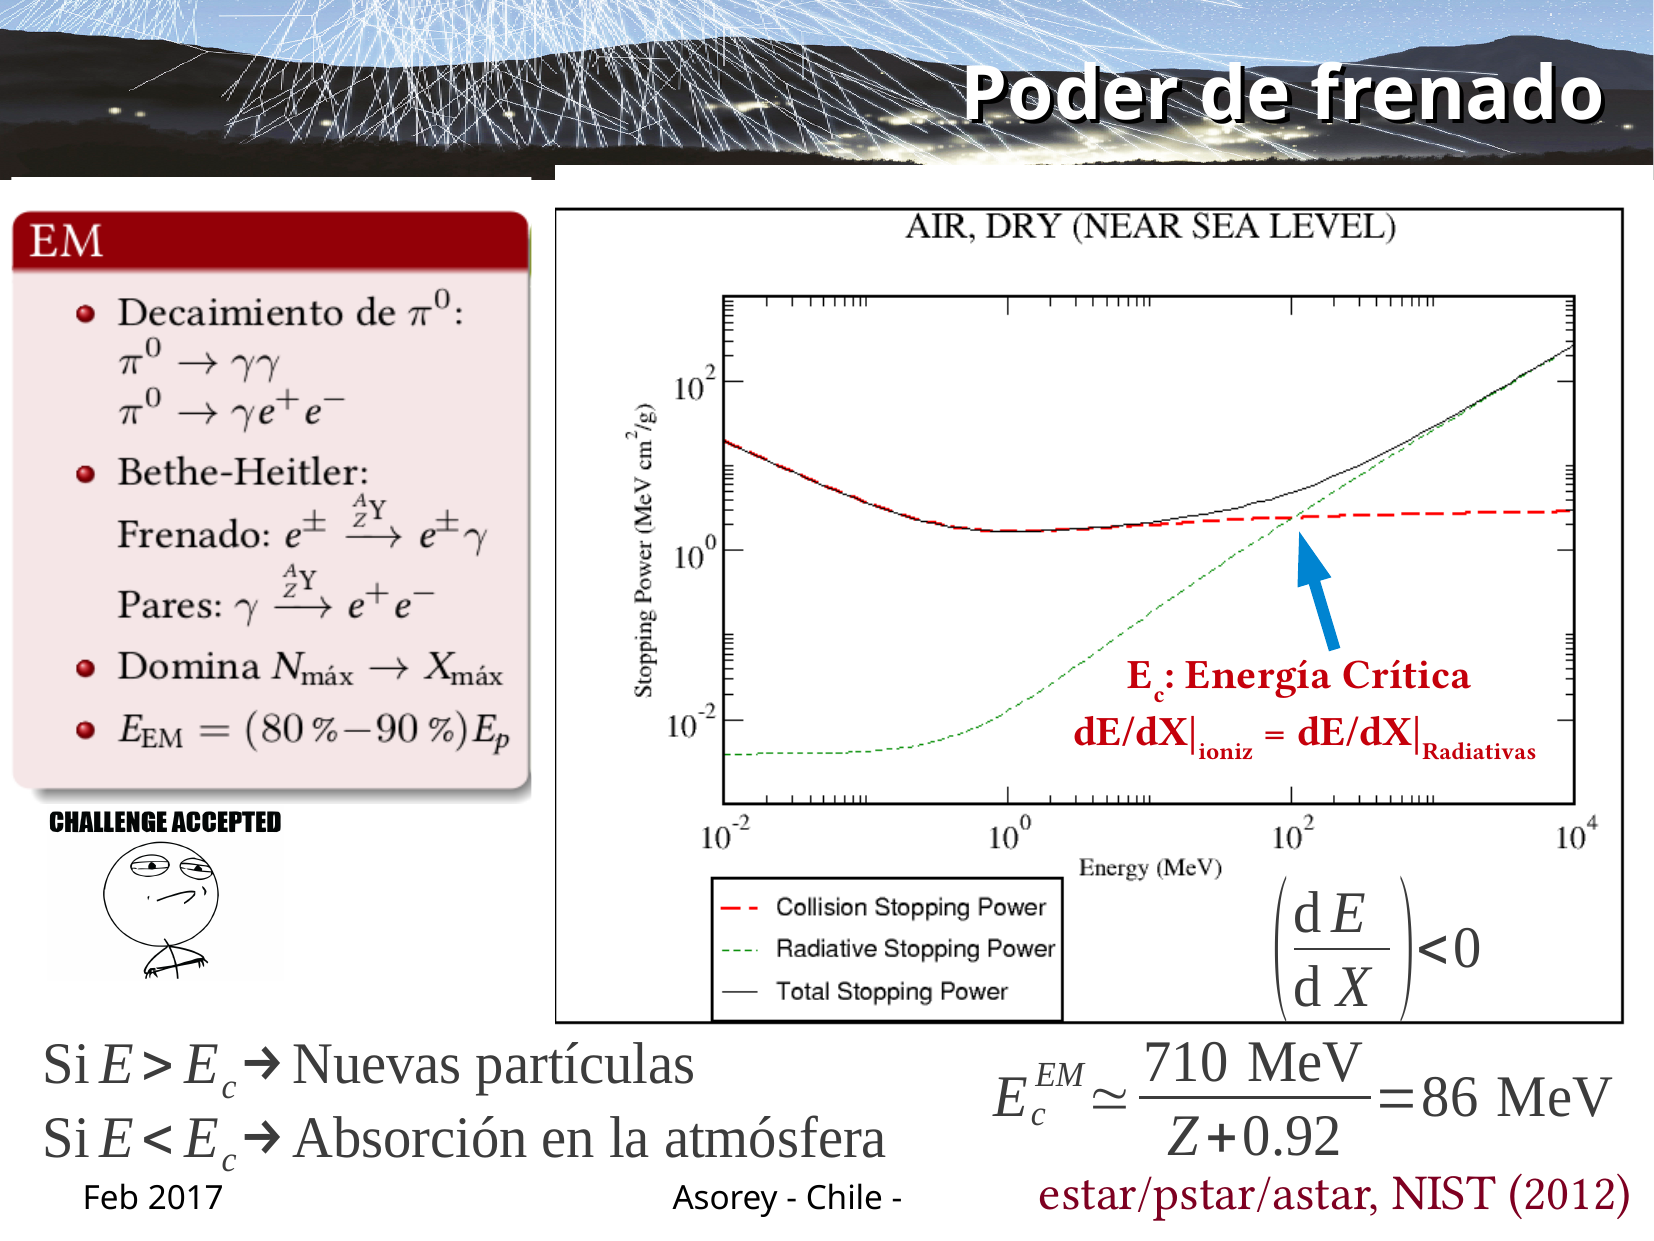

# Poder de frenado
Ec: Energía Crítica
dE/dX|ioniz = dE/dX|Radiativas
estar/pstar/astar, NIST (2012)
Feb 2017
Asorey - Chile - U02
40